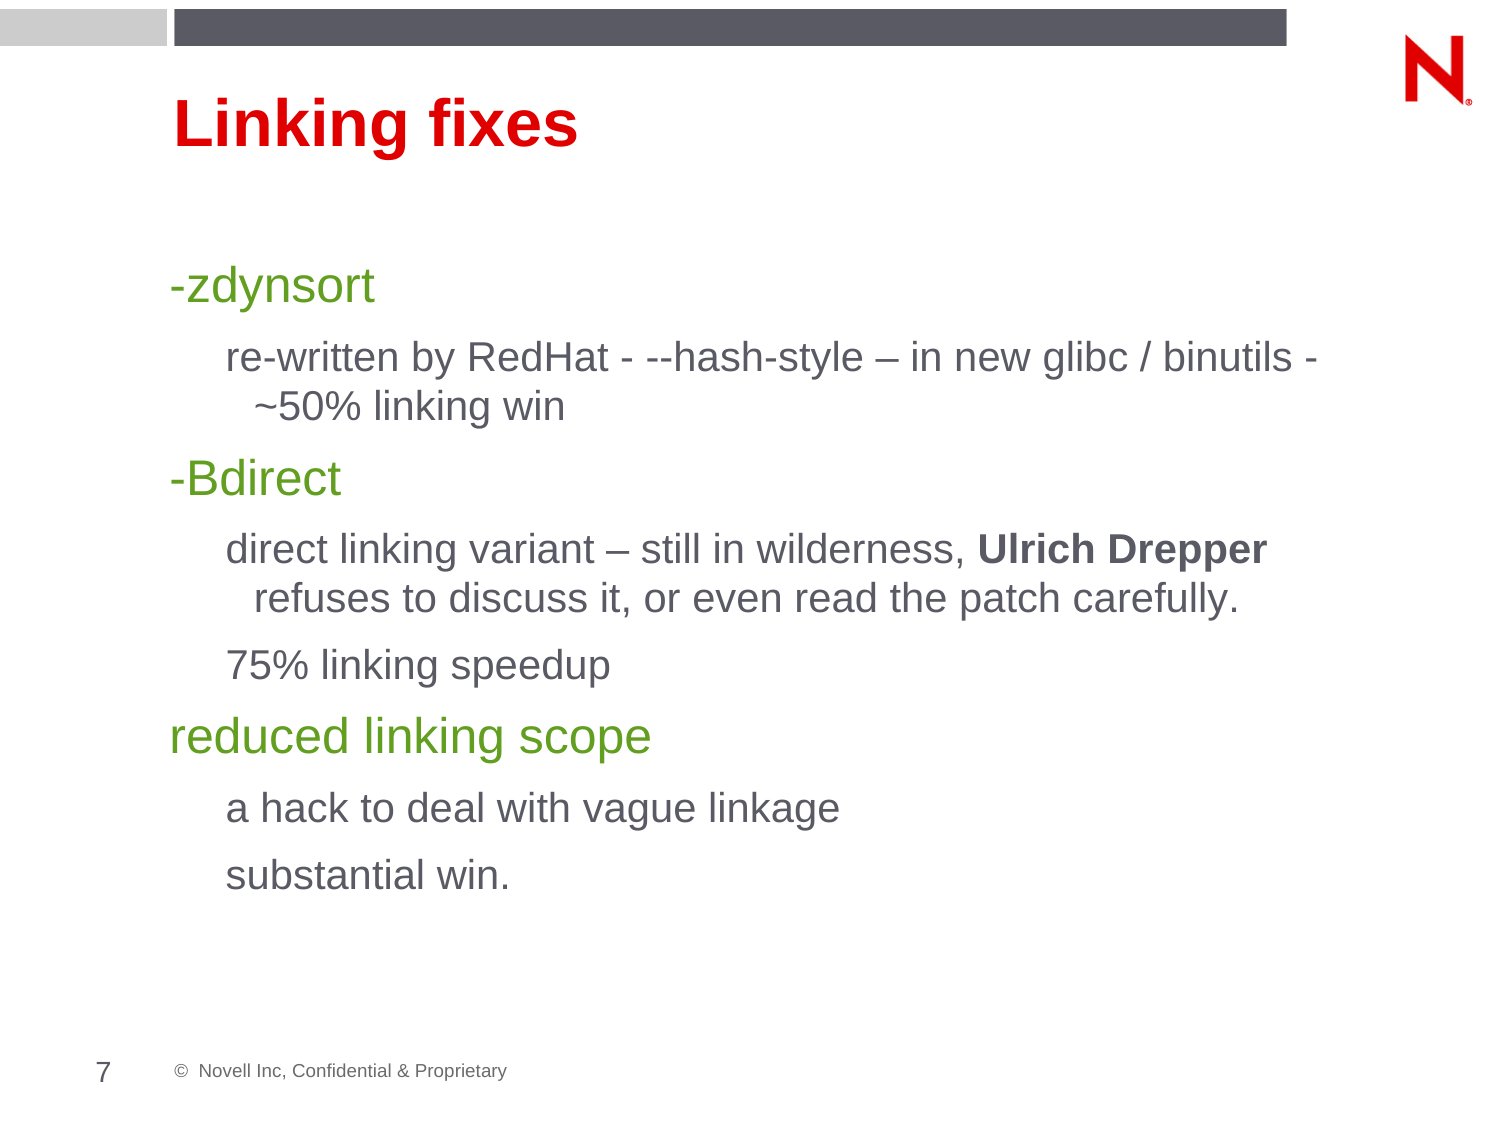

# Linking fixes
-zdynsort
re-written by RedHat - --hash-style – in new glibc / binutils - ~50% linking win
-Bdirect
direct linking variant – still in wilderness, Ulrich Drepper refuses to discuss it, or even read the patch carefully.
75% linking speedup
reduced linking scope
a hack to deal with vague linkage
substantial win.